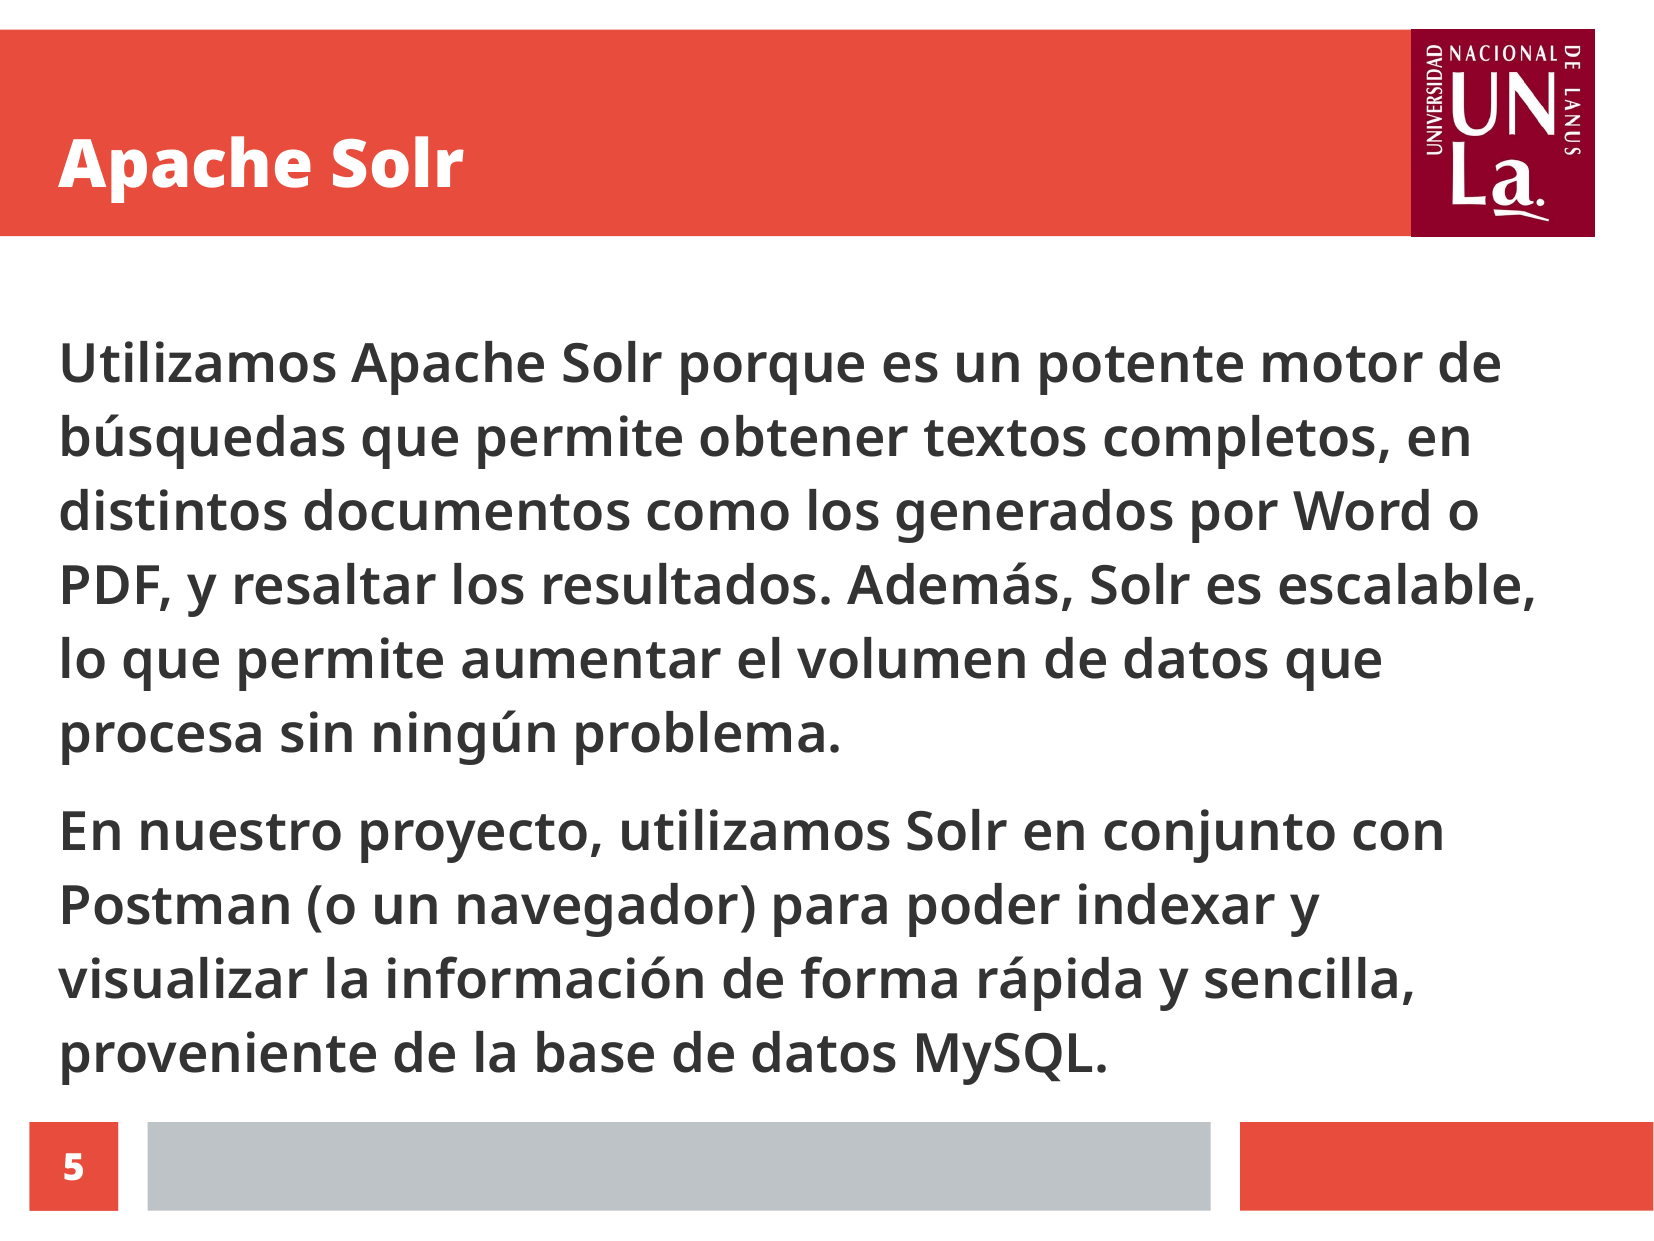

# Apache Solr
Utilizamos Apache Solr porque es un potente motor de búsquedas que permite obtener textos completos, en distintos documentos como los generados por Word o PDF, y resaltar los resultados. Además, Solr es escalable, lo que permite aumentar el volumen de datos que procesa sin ningún problema.
En nuestro proyecto, utilizamos Solr en conjunto con Postman (o un navegador) para poder indexar y visualizar la información de forma rápida y sencilla, proveniente de la base de datos MySQL.
5